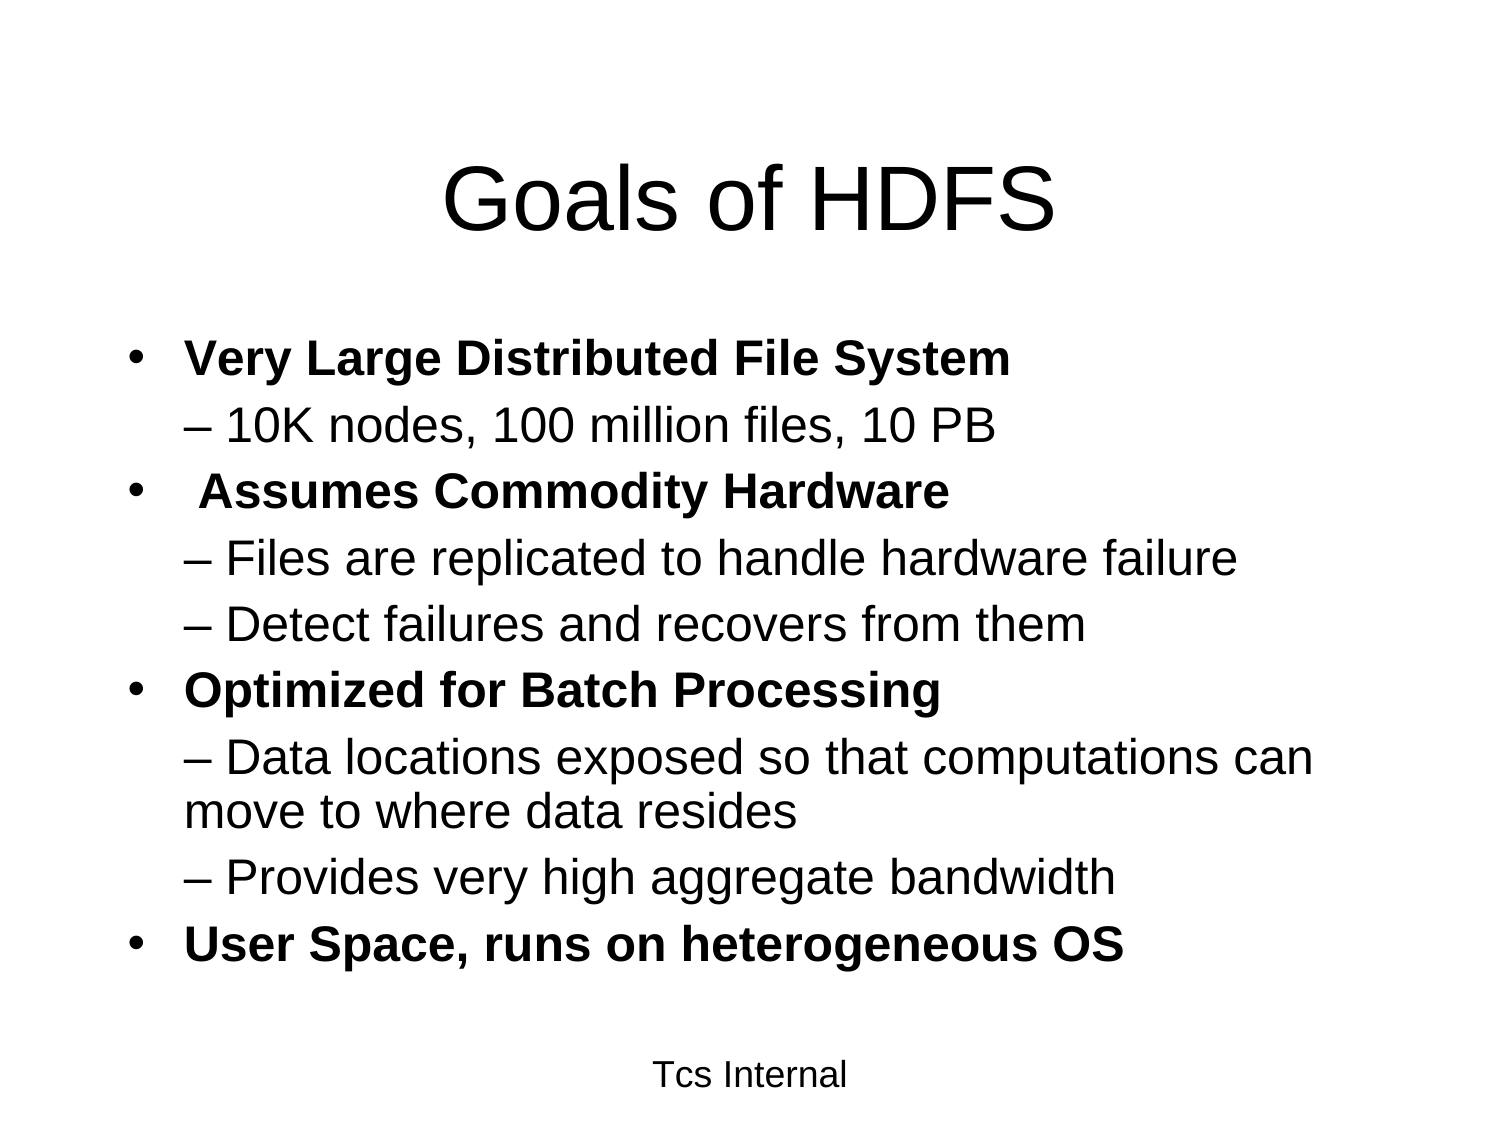

# Goals of HDFS
Very Large Distributed File System
	– 10K nodes, 100 million files, 10 PB
 Assumes Commodity Hardware
	– Files are replicated to handle hardware failure
	– Detect failures and recovers from them
Optimized for Batch Processing
	– Data locations exposed so that computations can move to where data resides
	– Provides very high aggregate bandwidth
User Space, runs on heterogeneous OS